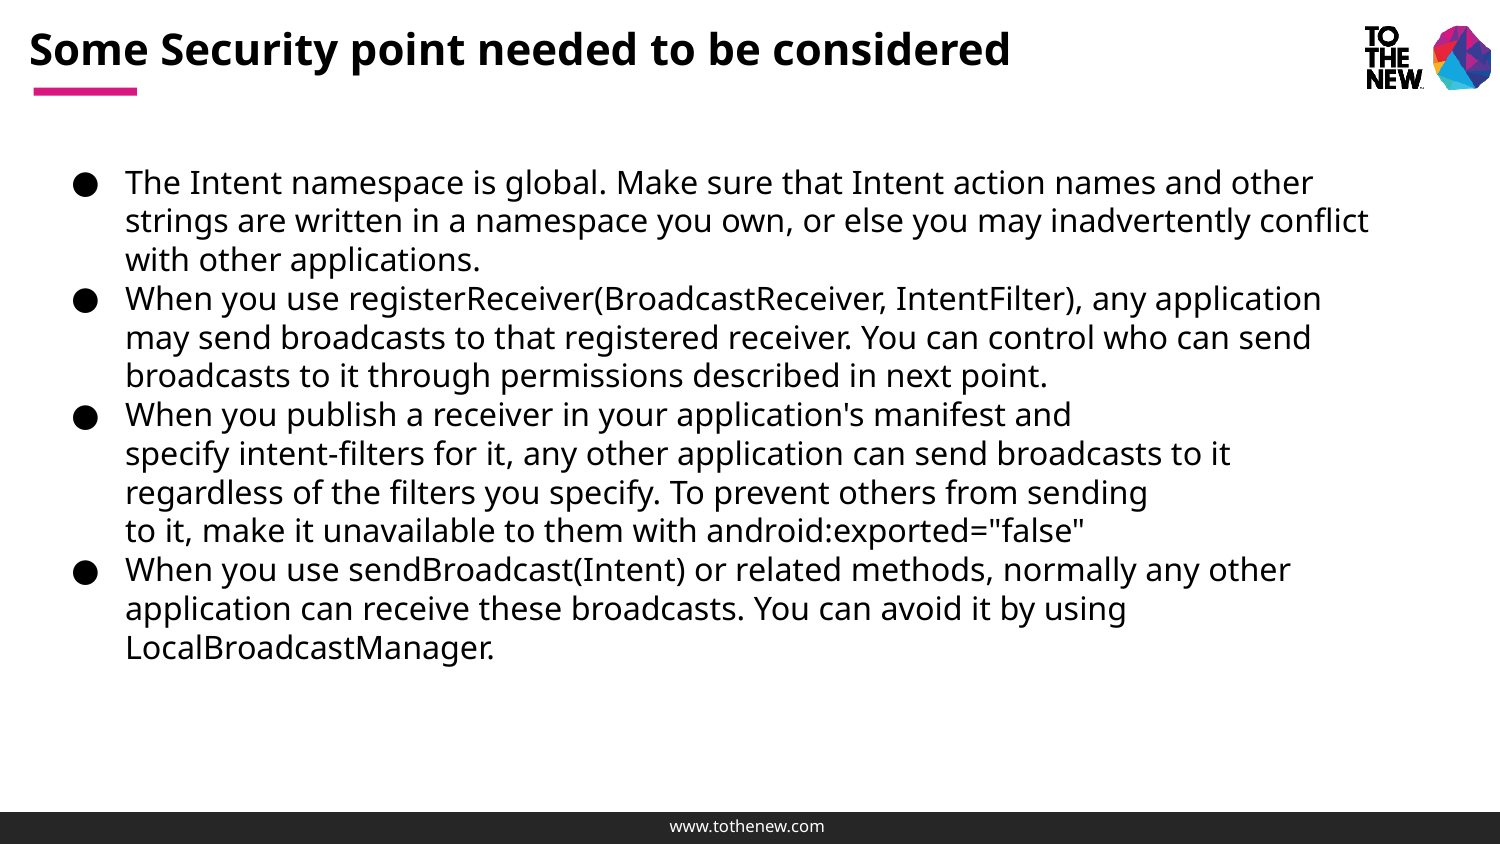

# Some Security point needed to be considered
The Intent namespace is global. Make sure that Intent action names and other strings are written in a namespace you own, or else you may inadvertently conflict with other applications.
When you use registerReceiver(BroadcastReceiver, IntentFilter), any application may send broadcasts to that registered receiver. You can control who can send broadcasts to it through permissions described in next point.
When you publish a receiver in your application's manifest and
specify intent-filters for it, any other application can send broadcasts to it regardless of the filters you specify. To prevent others from sending
to it, make it unavailable to them with android:exported="false"
When you use sendBroadcast(Intent) or related methods, normally any other application can receive these broadcasts. You can avoid it by using LocalBroadcastManager.